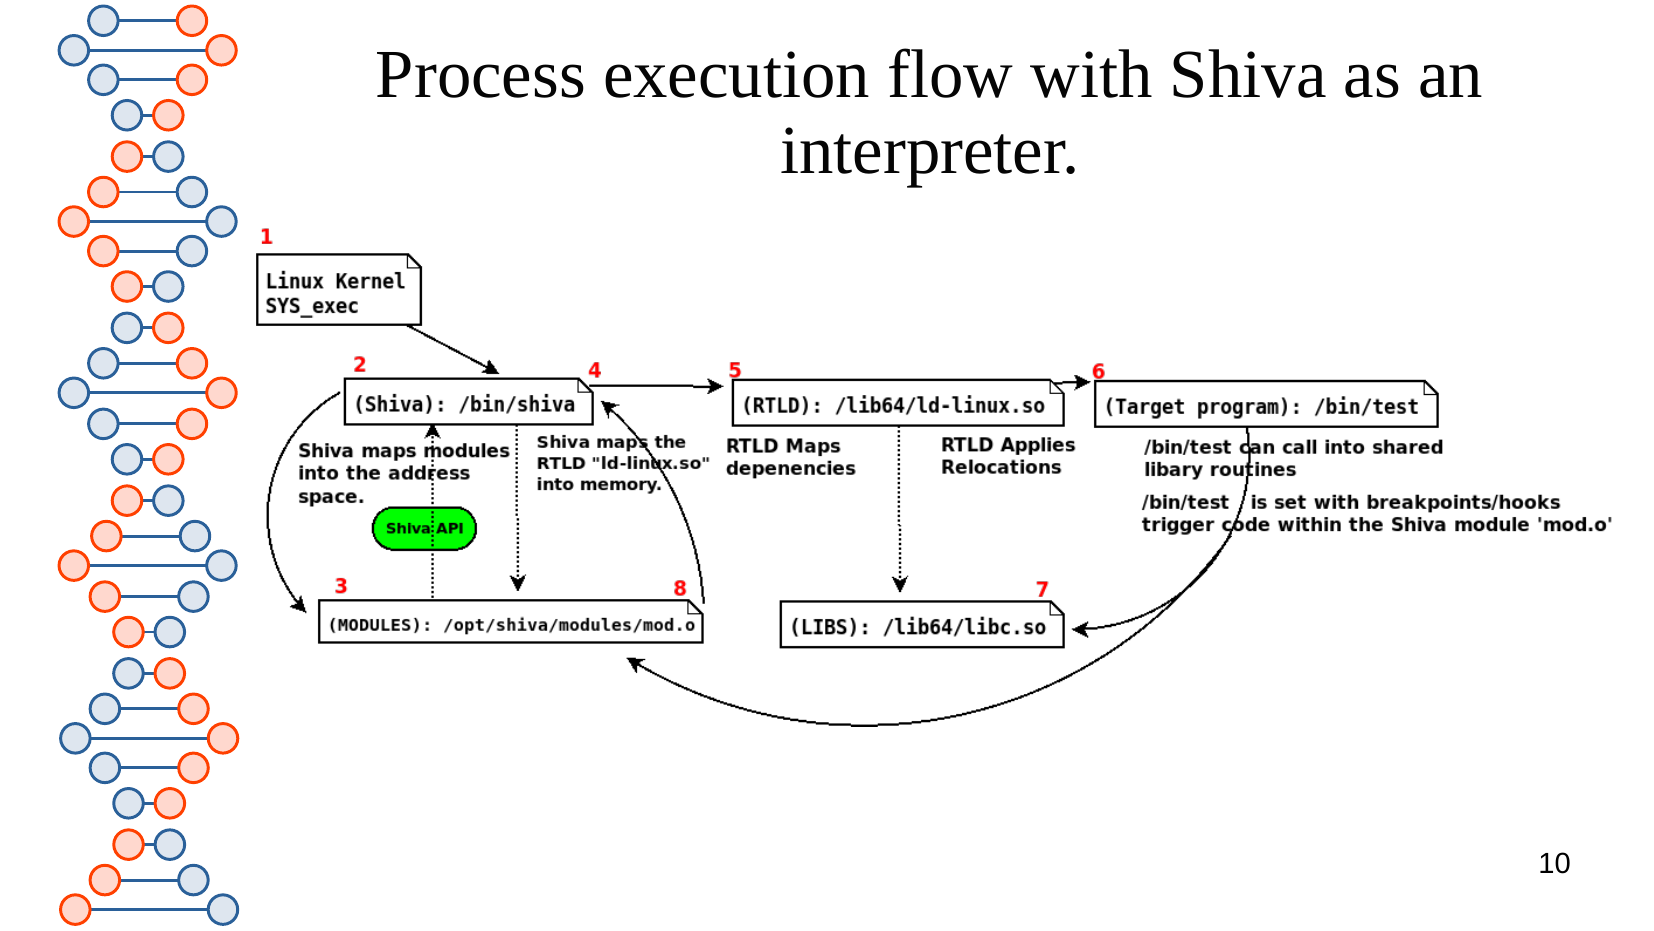

# Process execution flow with Shiva as an interpreter.
10